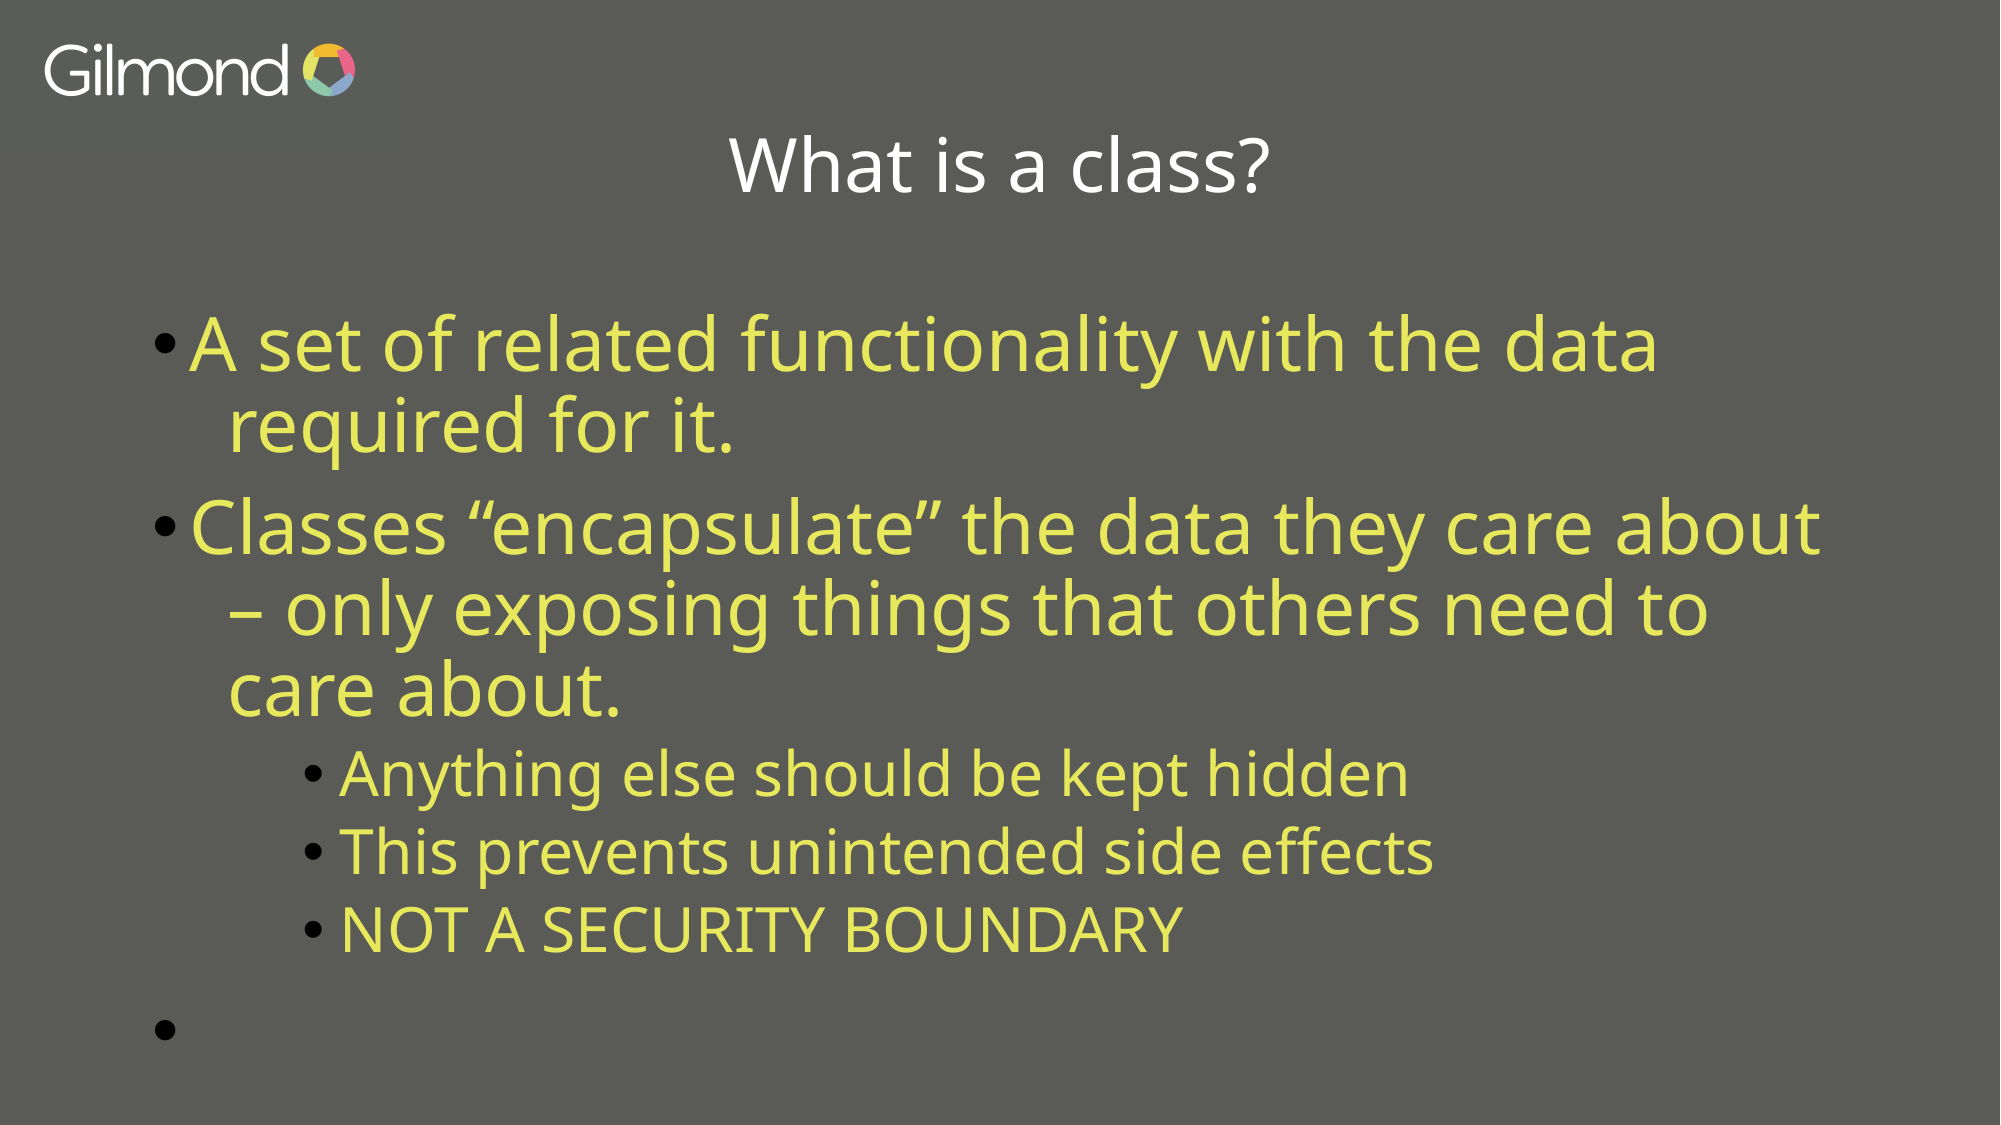

# What is a class?
A set of related functionality with the data required for it.
Classes “encapsulate” the data they care about – only exposing things that others need to care about.
Anything else should be kept hidden
This prevents unintended side effects
NOT A SECURITY BOUNDARY